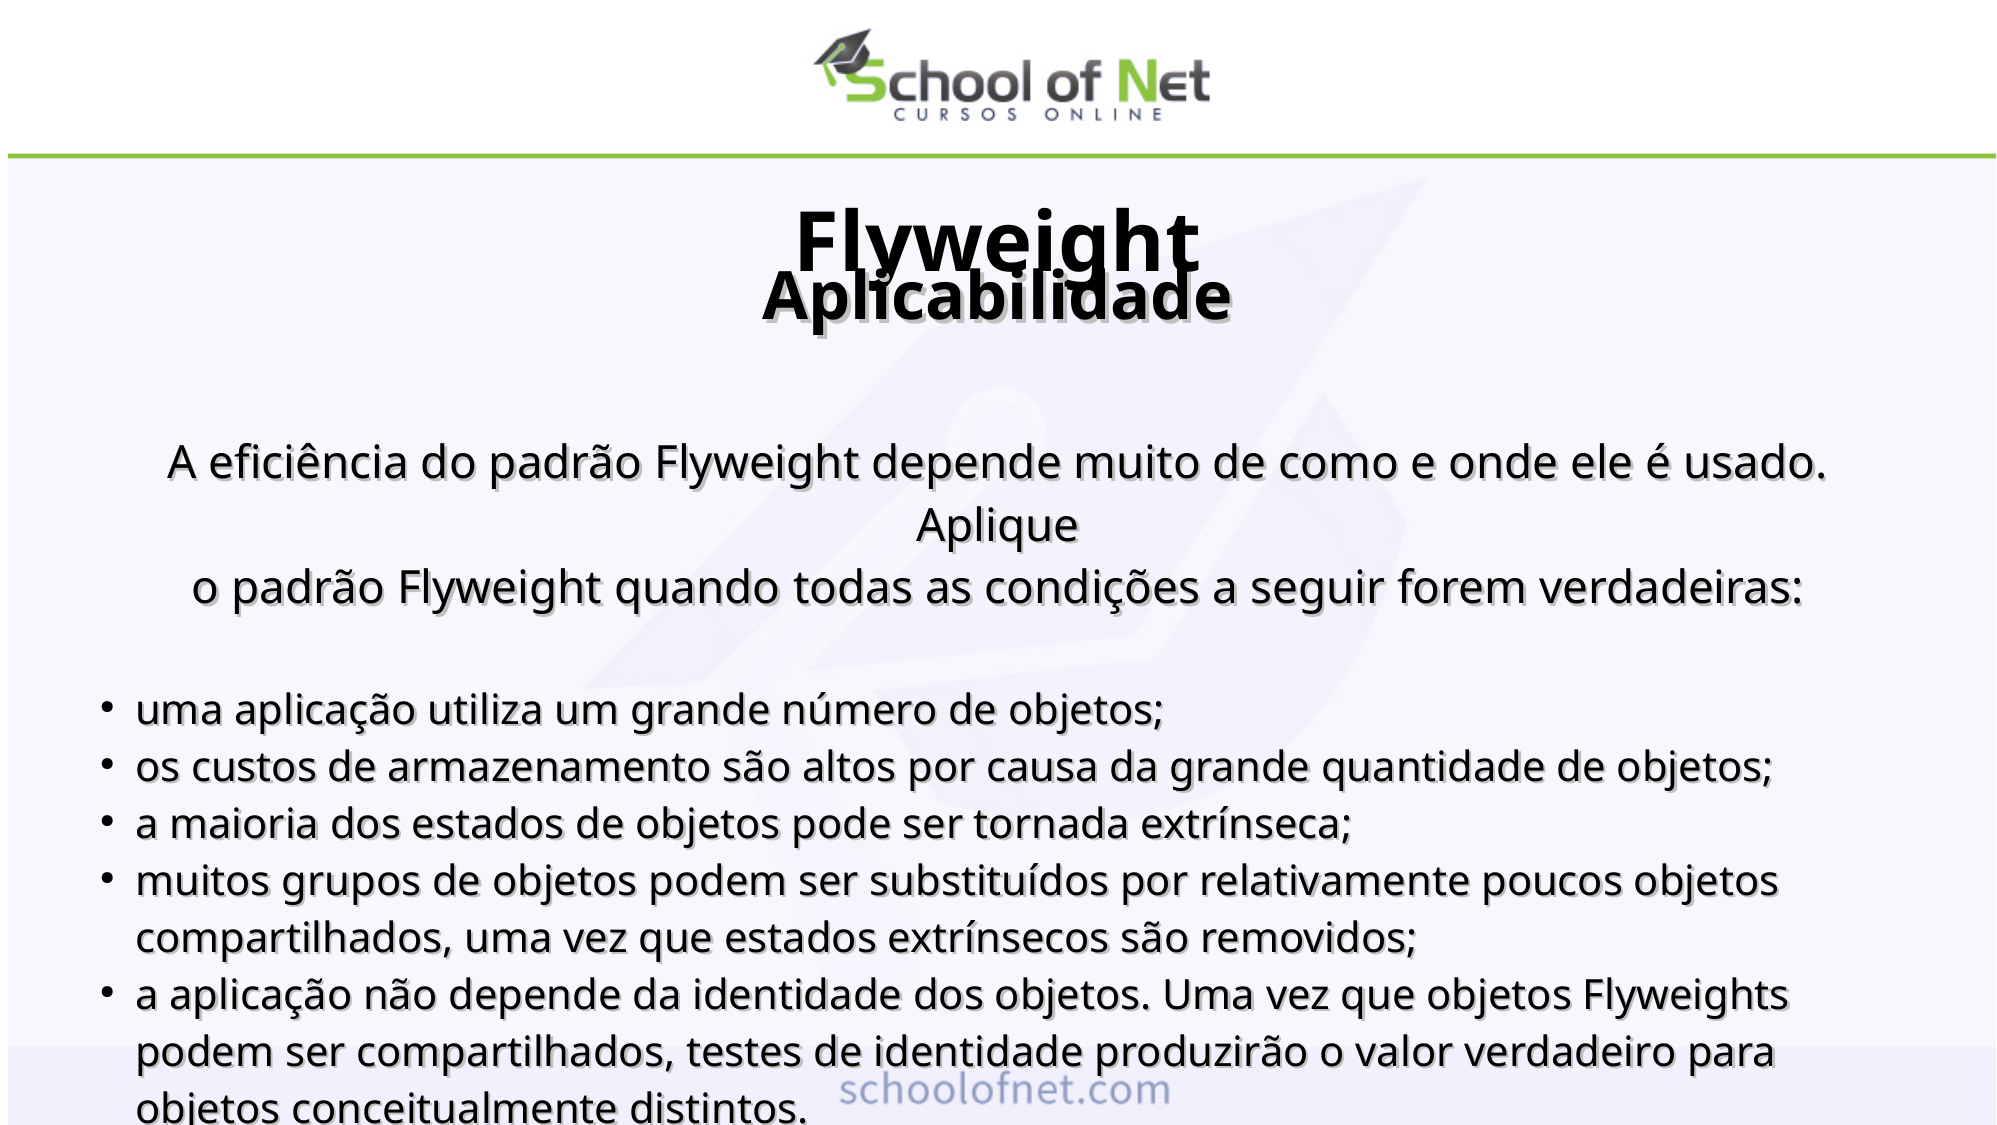

# Flyweight
Aplicabilidade
A eficiência do padrão Flyweight depende muito de como e onde ele é usado. Aplique
o padrão Flyweight quando todas as condições a seguir forem verdadeiras:
uma aplicação utiliza um grande número de objetos;
os custos de armazenamento são altos por causa da grande quantidade de objetos;
a maioria dos estados de objetos pode ser tornada extrínseca;
muitos grupos de objetos podem ser substituídos por relativamente poucos objetos compartilhados, uma vez que estados extrínsecos são removidos;
a aplicação não depende da identidade dos objetos. Uma vez que objetos Flyweights podem ser compartilhados, testes de identidade produzirão o valor verdadeiro para objetos conceitualmente distintos.